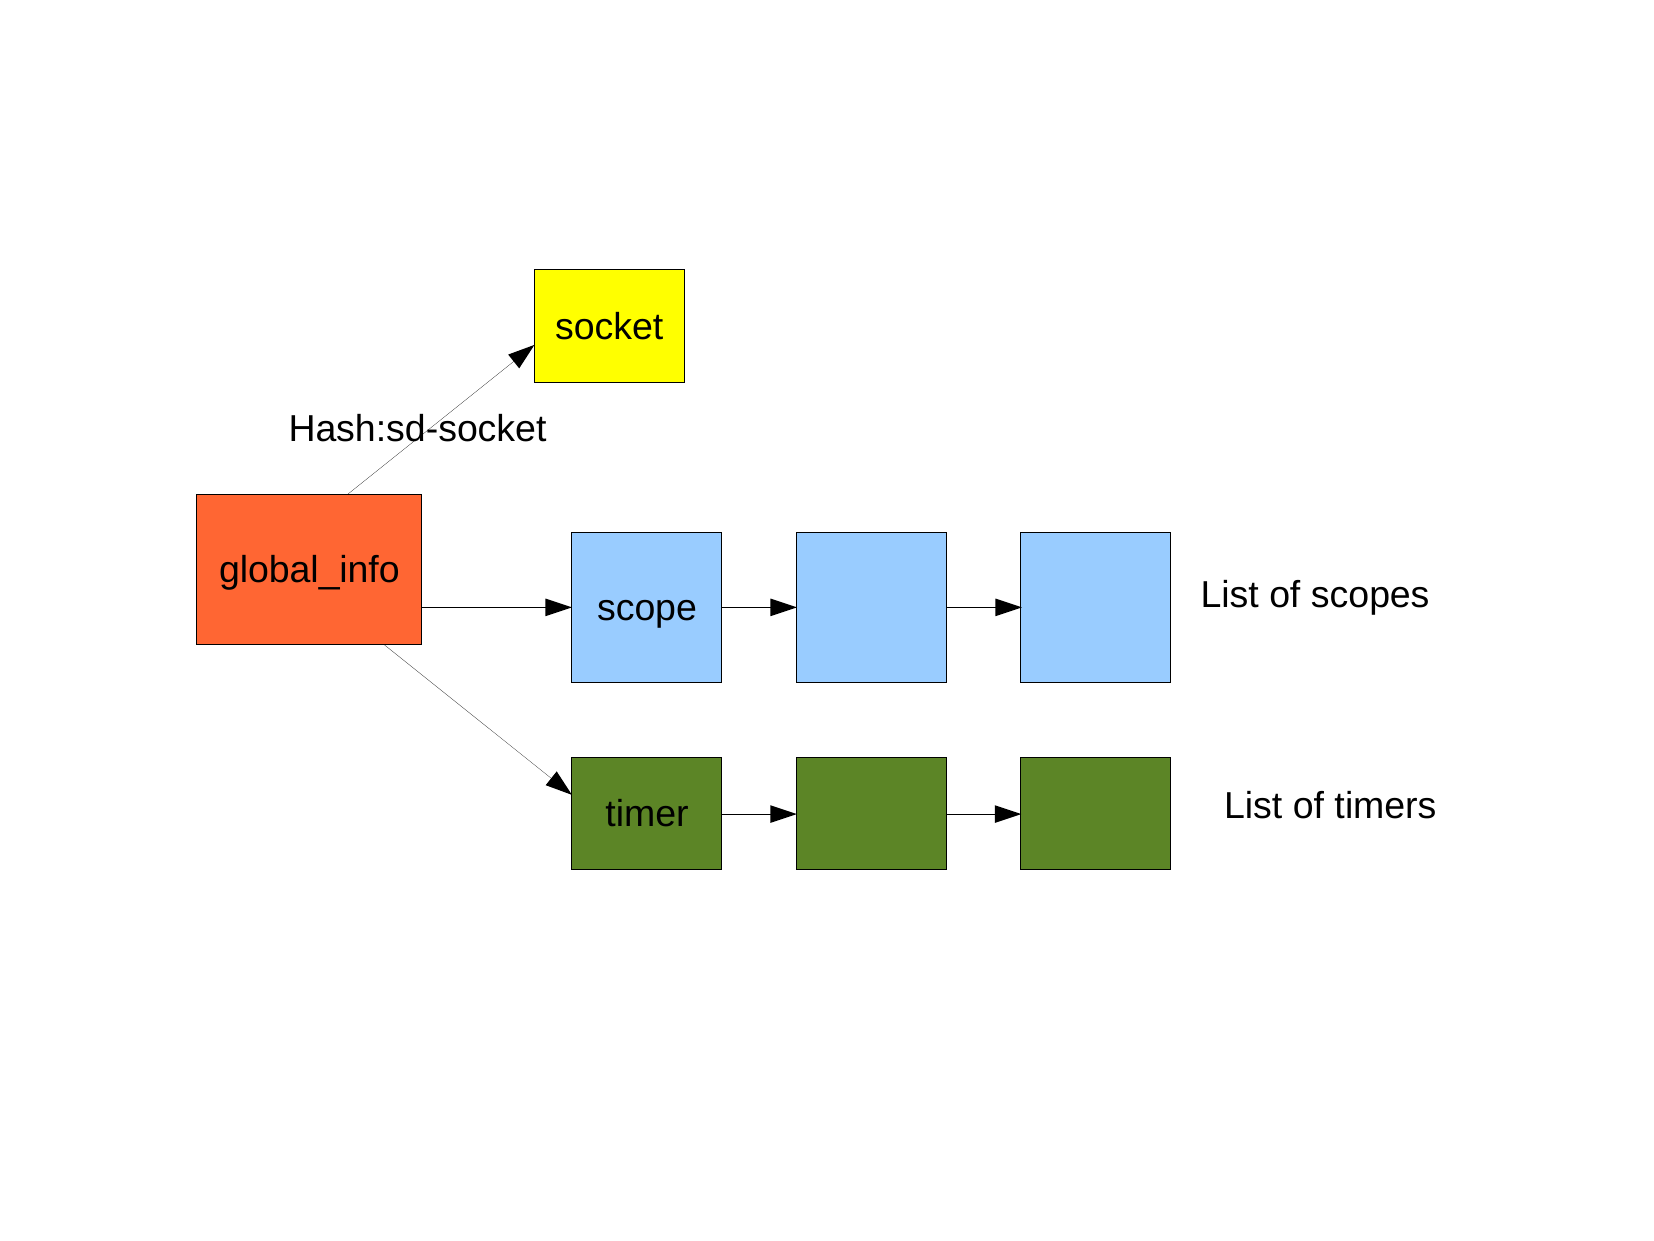

socket
Hash:sd-socket
global_info
scope
List of scopes
timer
List of timers